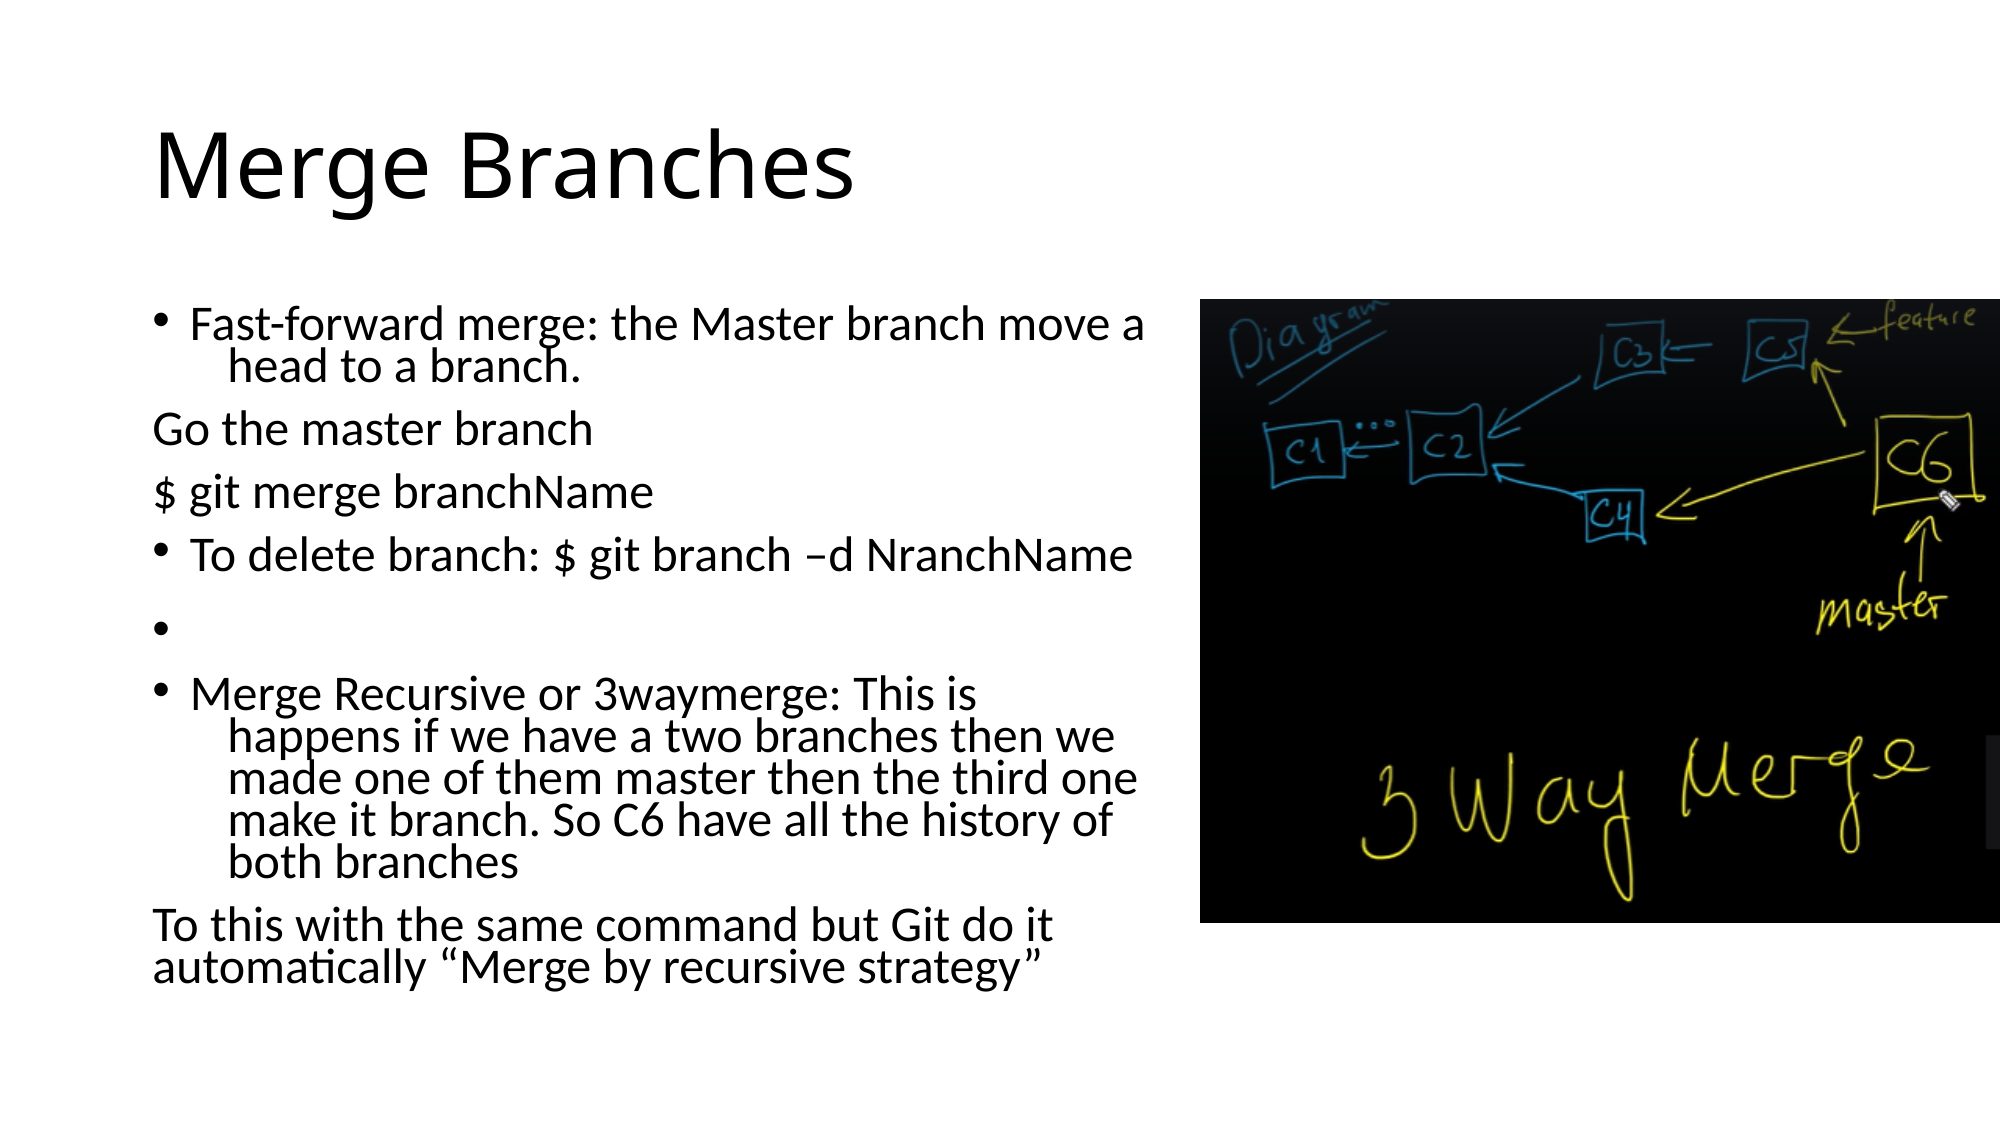

# Merge Branches
Fast-forward merge: the Master branch move a head to a branch.
Go the master branch
$ git merge branchName
To delete branch: $ git branch –d NranchName
Merge Recursive or 3waymerge: This is happens if we have a two branches then we made one of them master then the third one make it branch. So C6 have all the history of both branches
To this with the same command but Git do it automatically “Merge by recursive strategy”